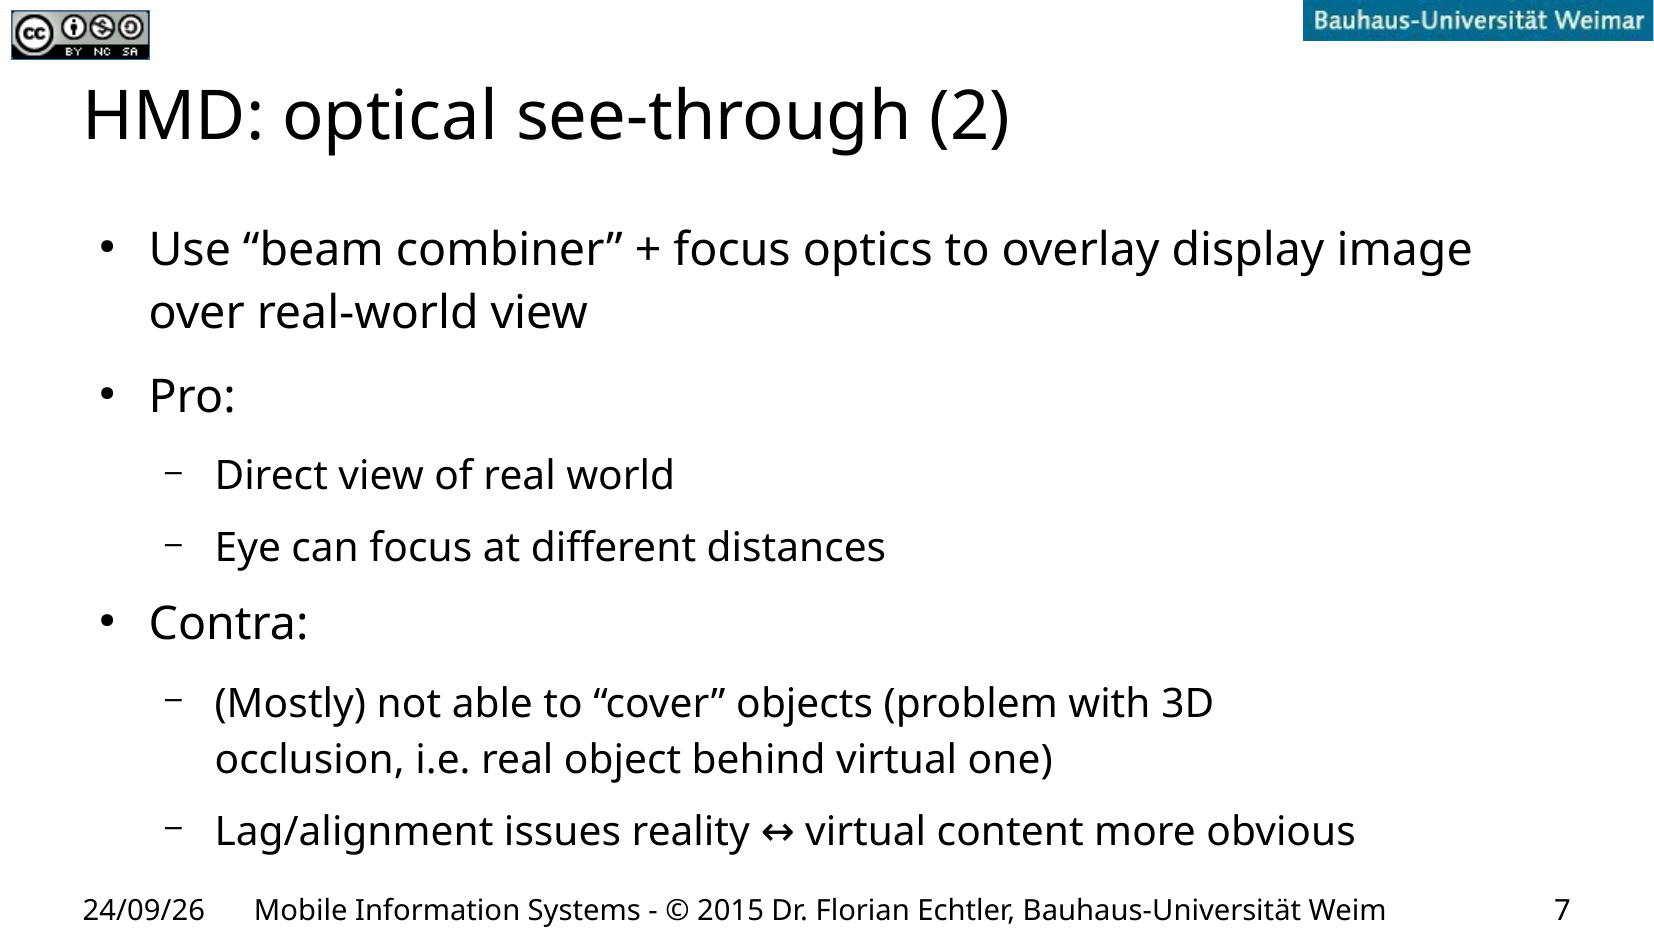

# HMD: optical see-through (2)
Use “beam combiner” + focus optics to overlay display image over real-world view
Pro:
Direct view of real world
Eye can focus at different distances
Contra:
(Mostly) not able to “cover” objects (problem with 3D occlusion, i.e. real object behind virtual one)
Lag/alignment issues reality ↔ virtual content more obvious
Mobile Information Systems - © 2015 Dr. Florian Echtler, Bauhaus-Universität Weimar
7